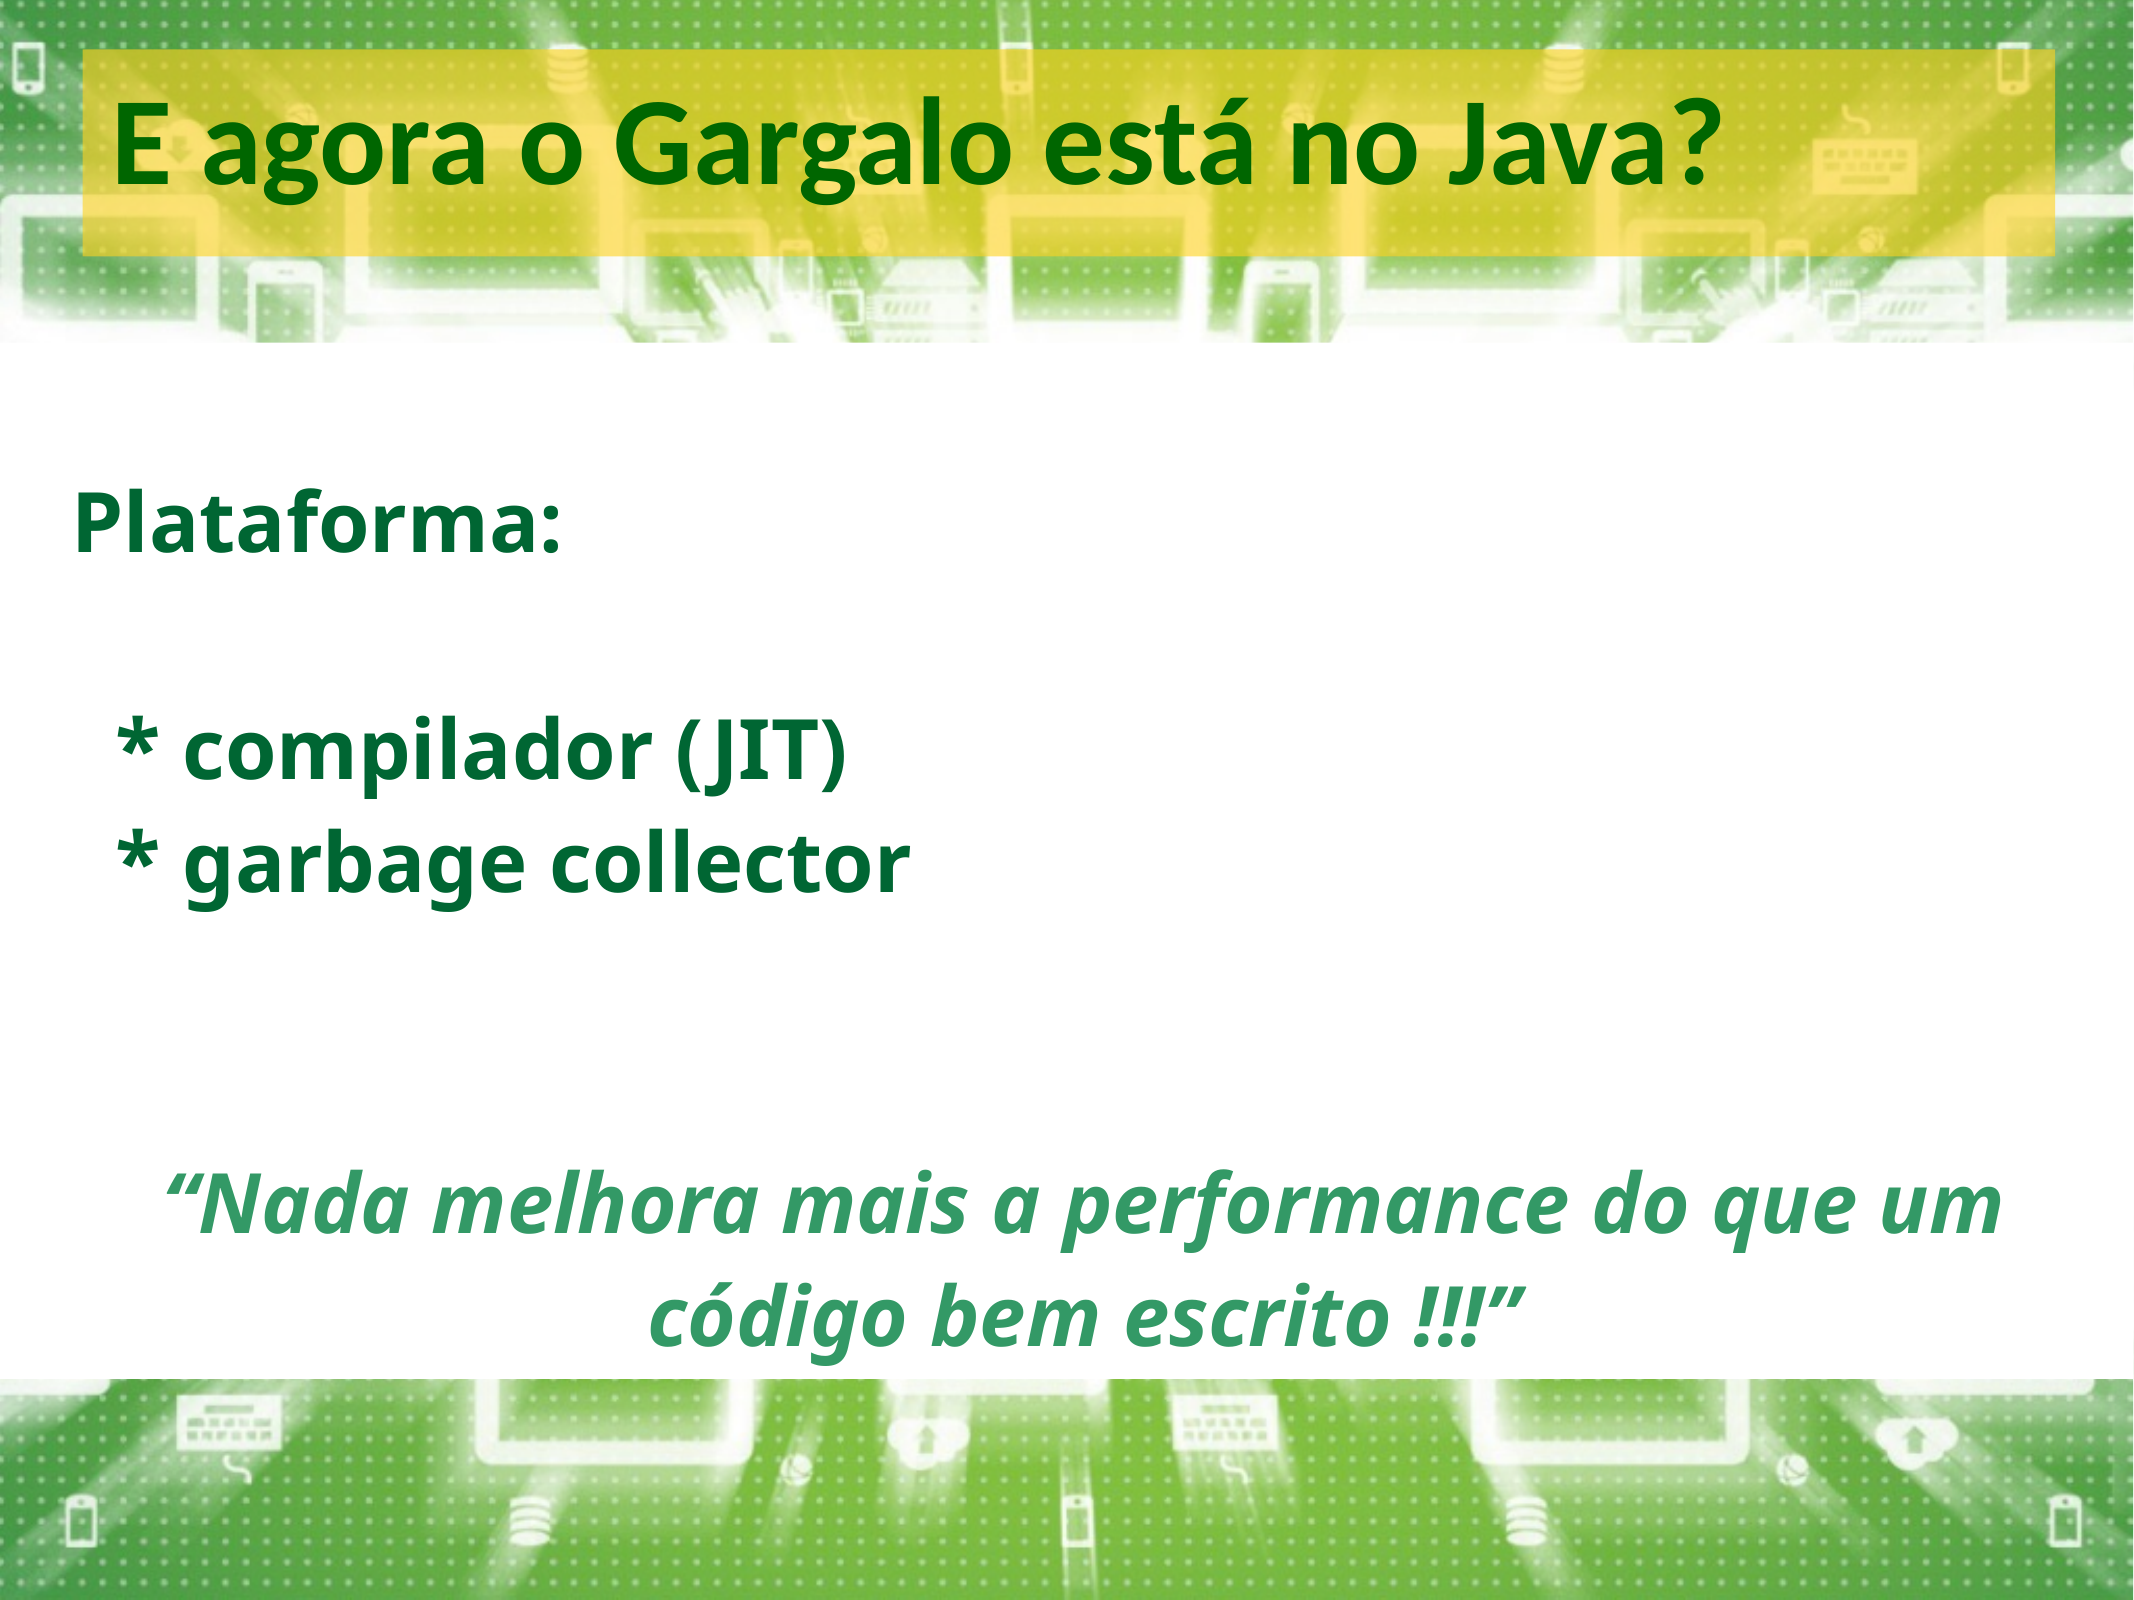

# E agora o Gargalo está no Java?
 Plataforma:
 * compilador (JIT)
 * garbage collector
“Nada melhora mais a performance do que um código bem escrito !!!”